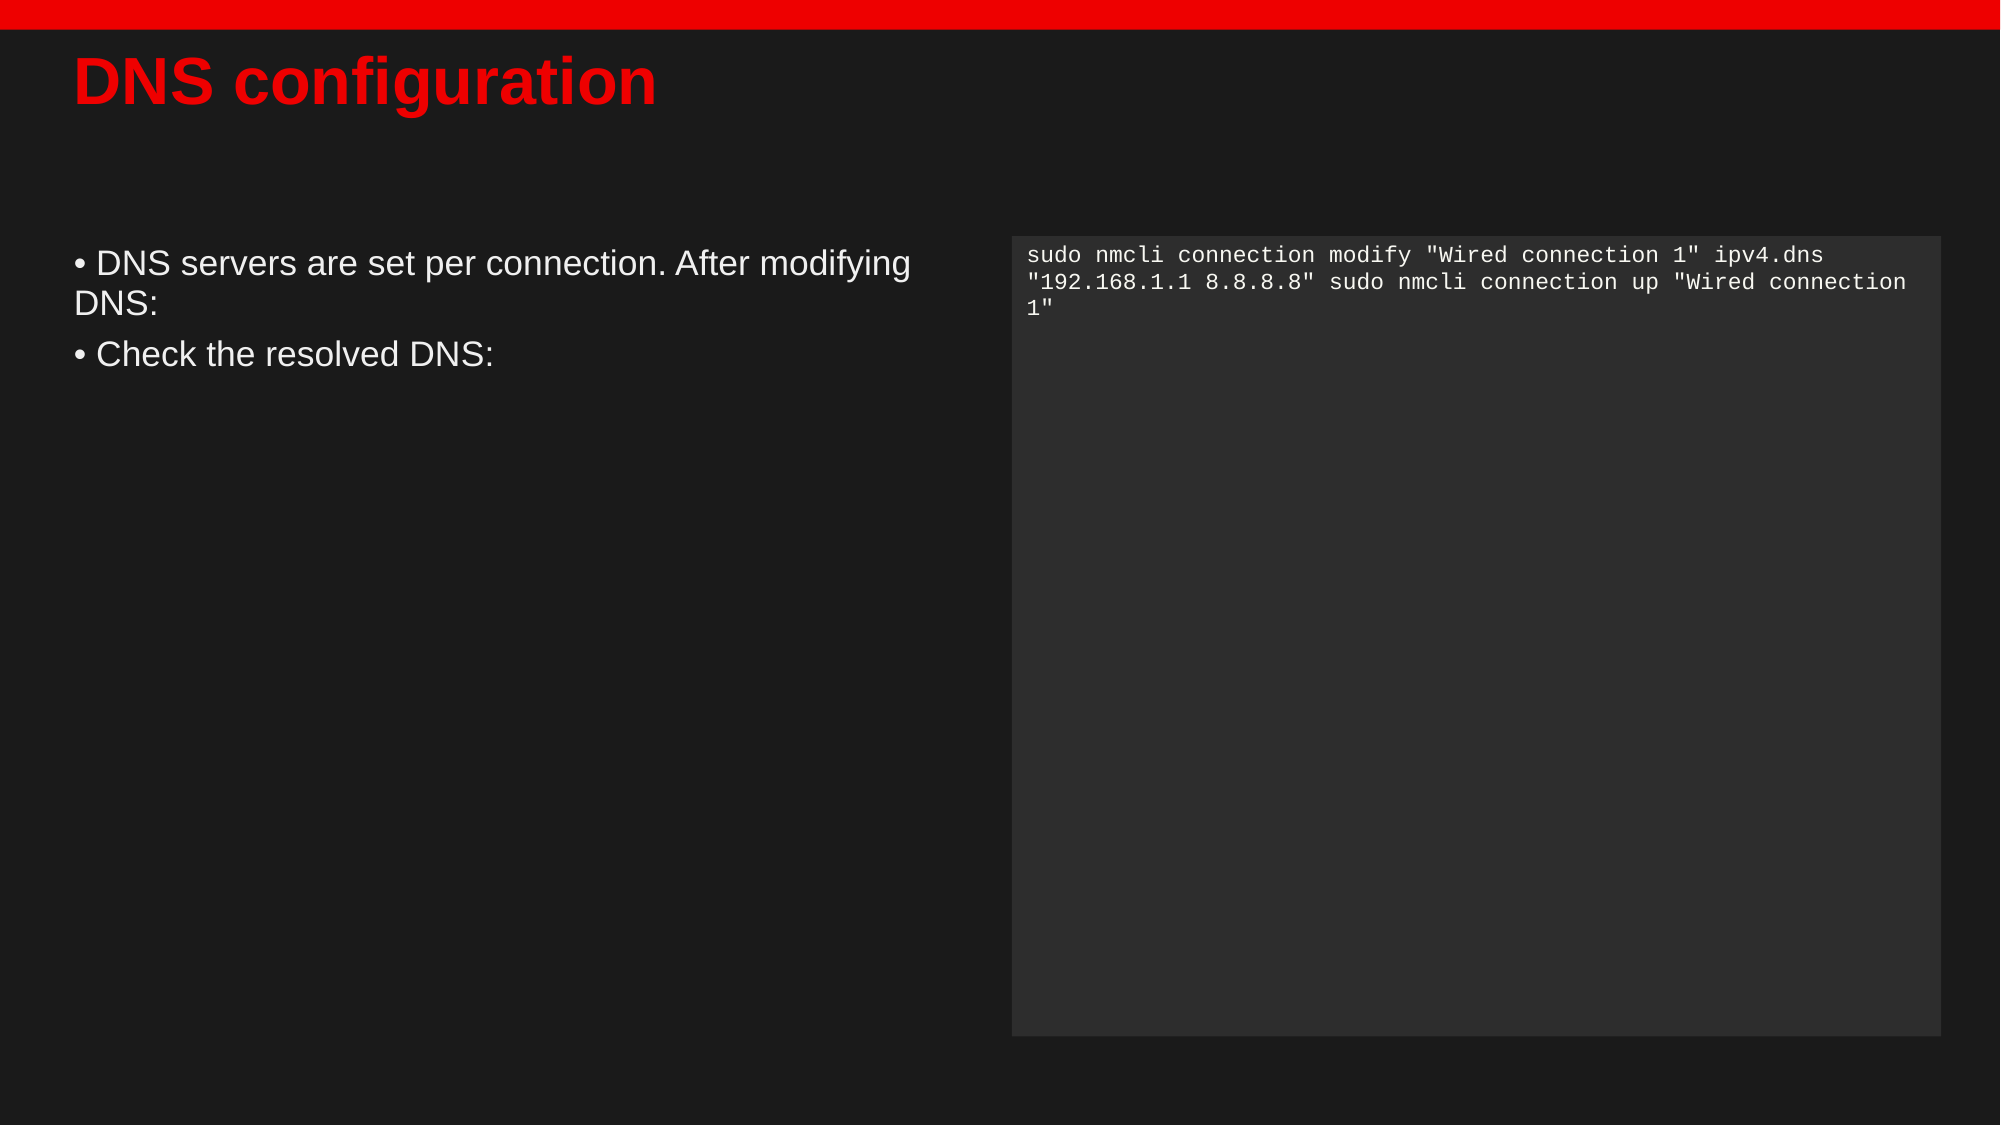

DNS configuration
• DNS servers are set per connection. After modifying DNS:
• Check the resolved DNS:
sudo nmcli connection modify "Wired connection 1" ipv4.dns "192.168.1.1 8.8.8.8" sudo nmcli connection up "Wired connection 1"